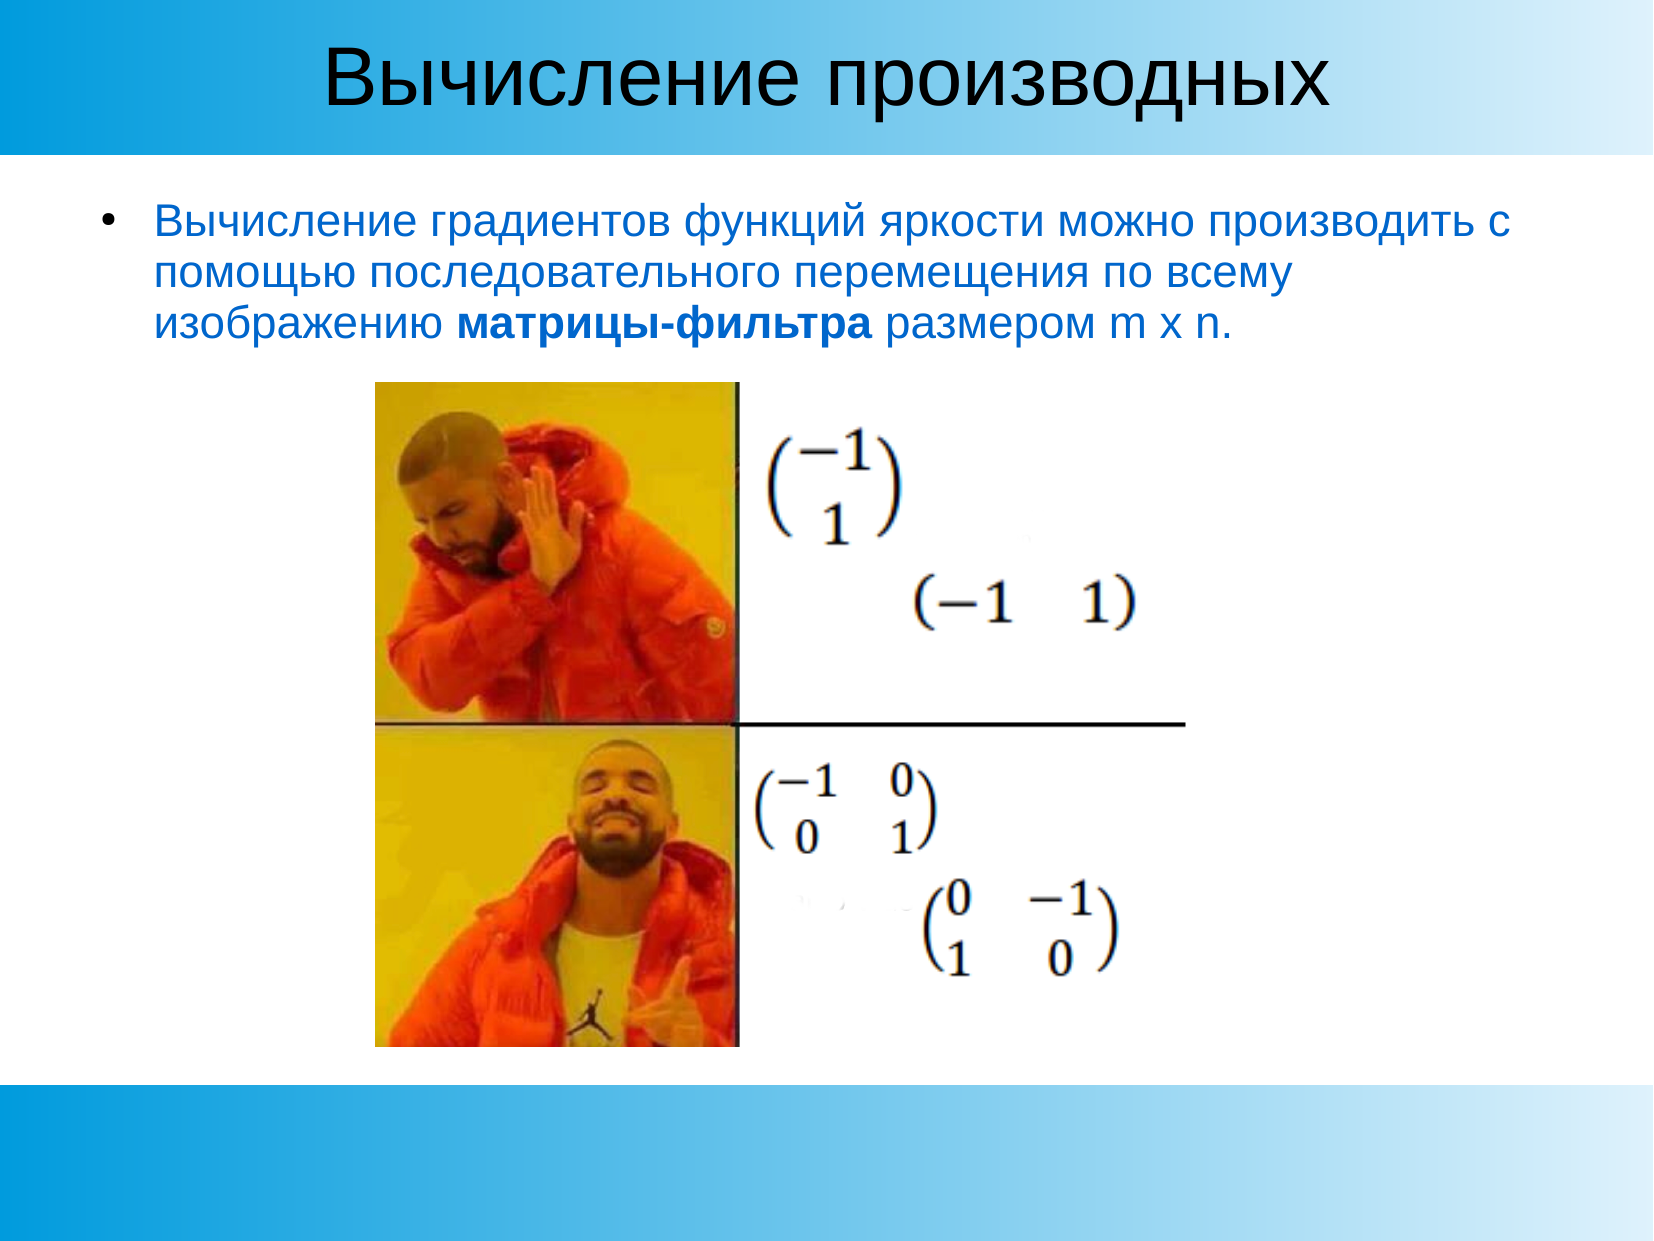

# Вычисление производных
Вычисление градиентов функций яркости можно производить с помощью последовательного перемещения по всему изображению матрицы-фильтра размером m x n.